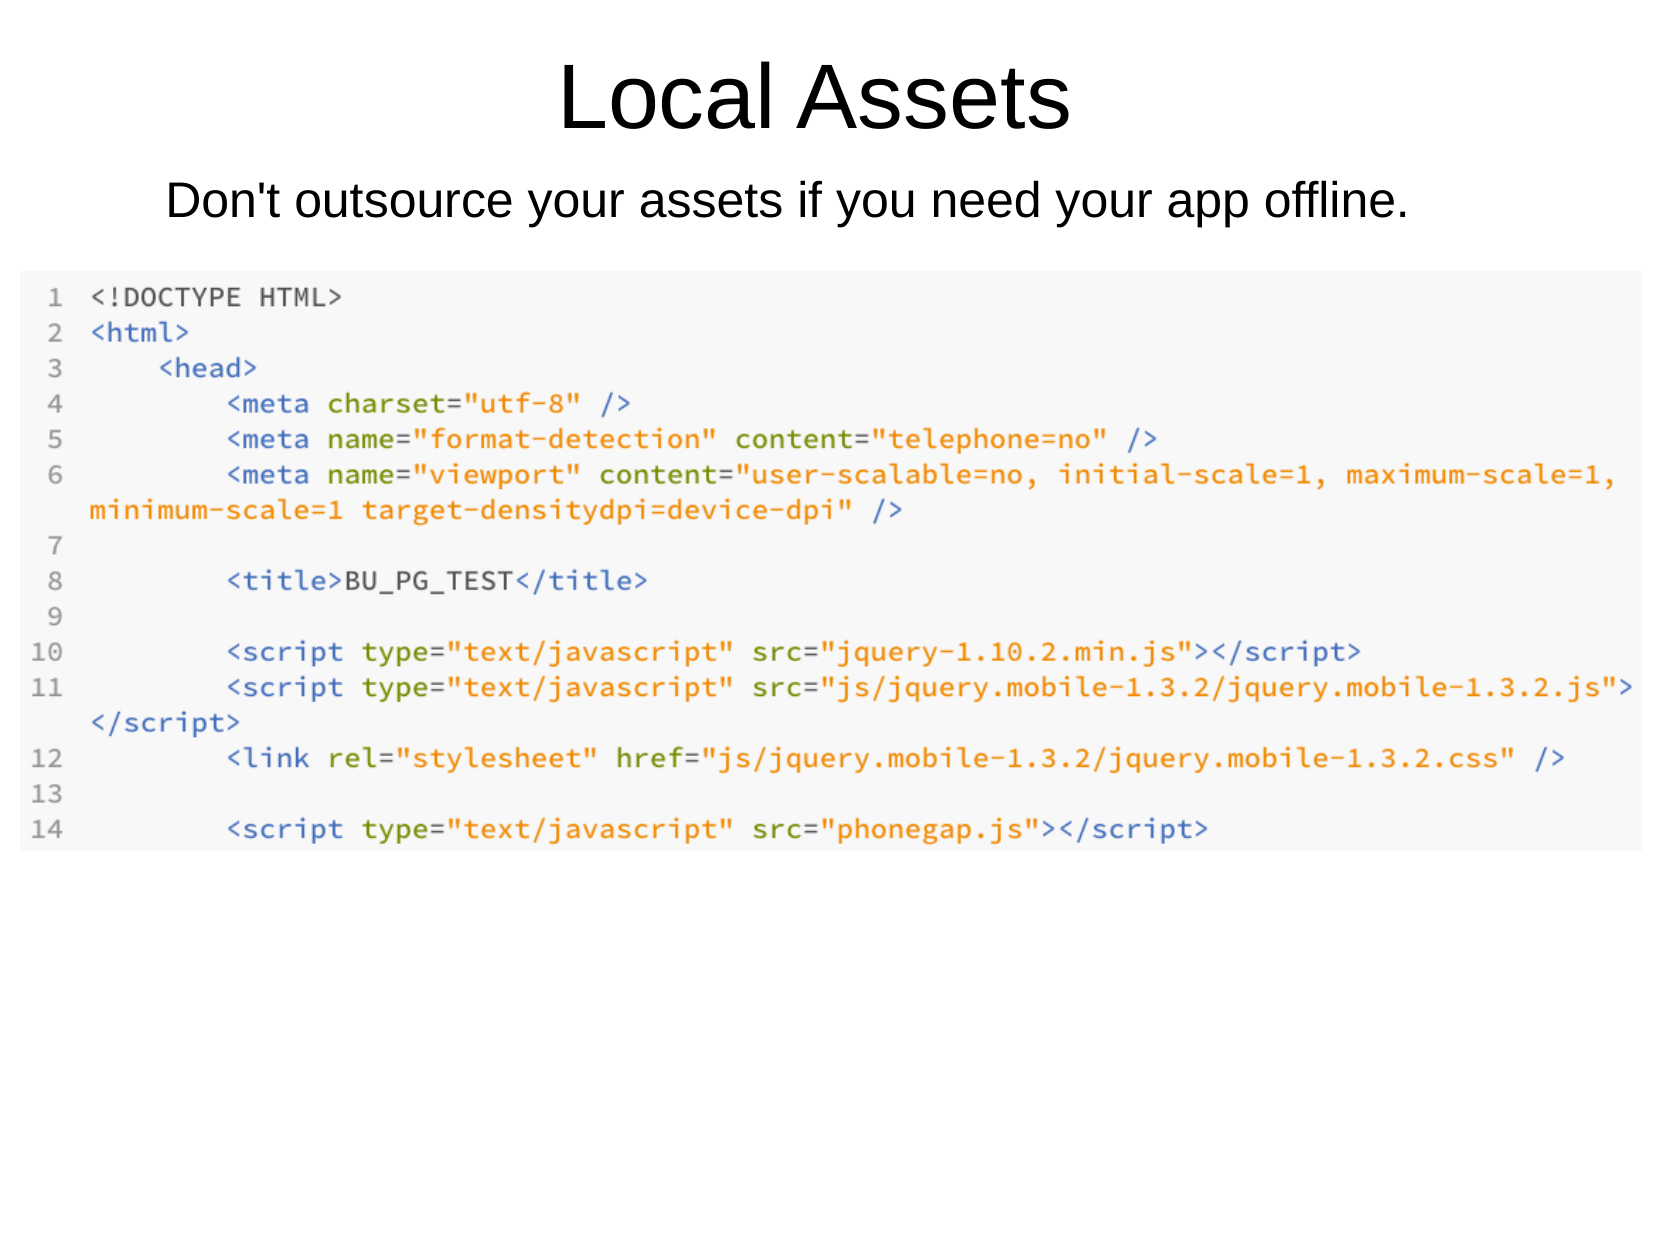

# Local Assets
Don't outsource your assets if you need your app offline.